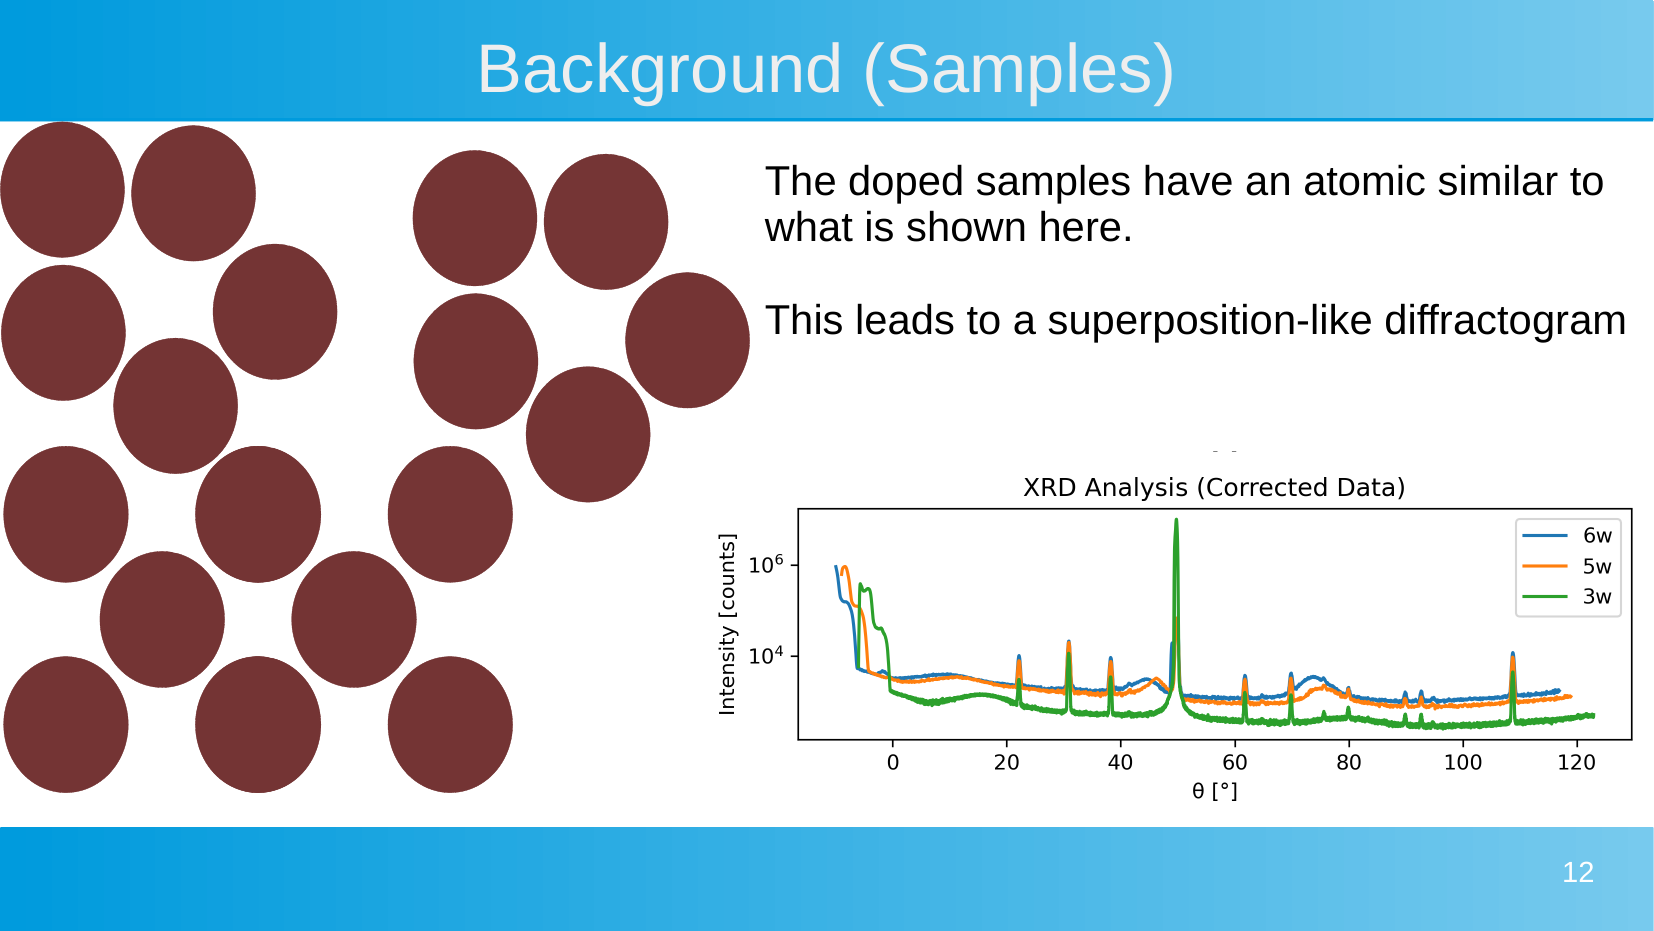

# Background (Samples)
The doped samples have an atomic similar to what is shown here.
This leads to a superposition-like diffractogram
12